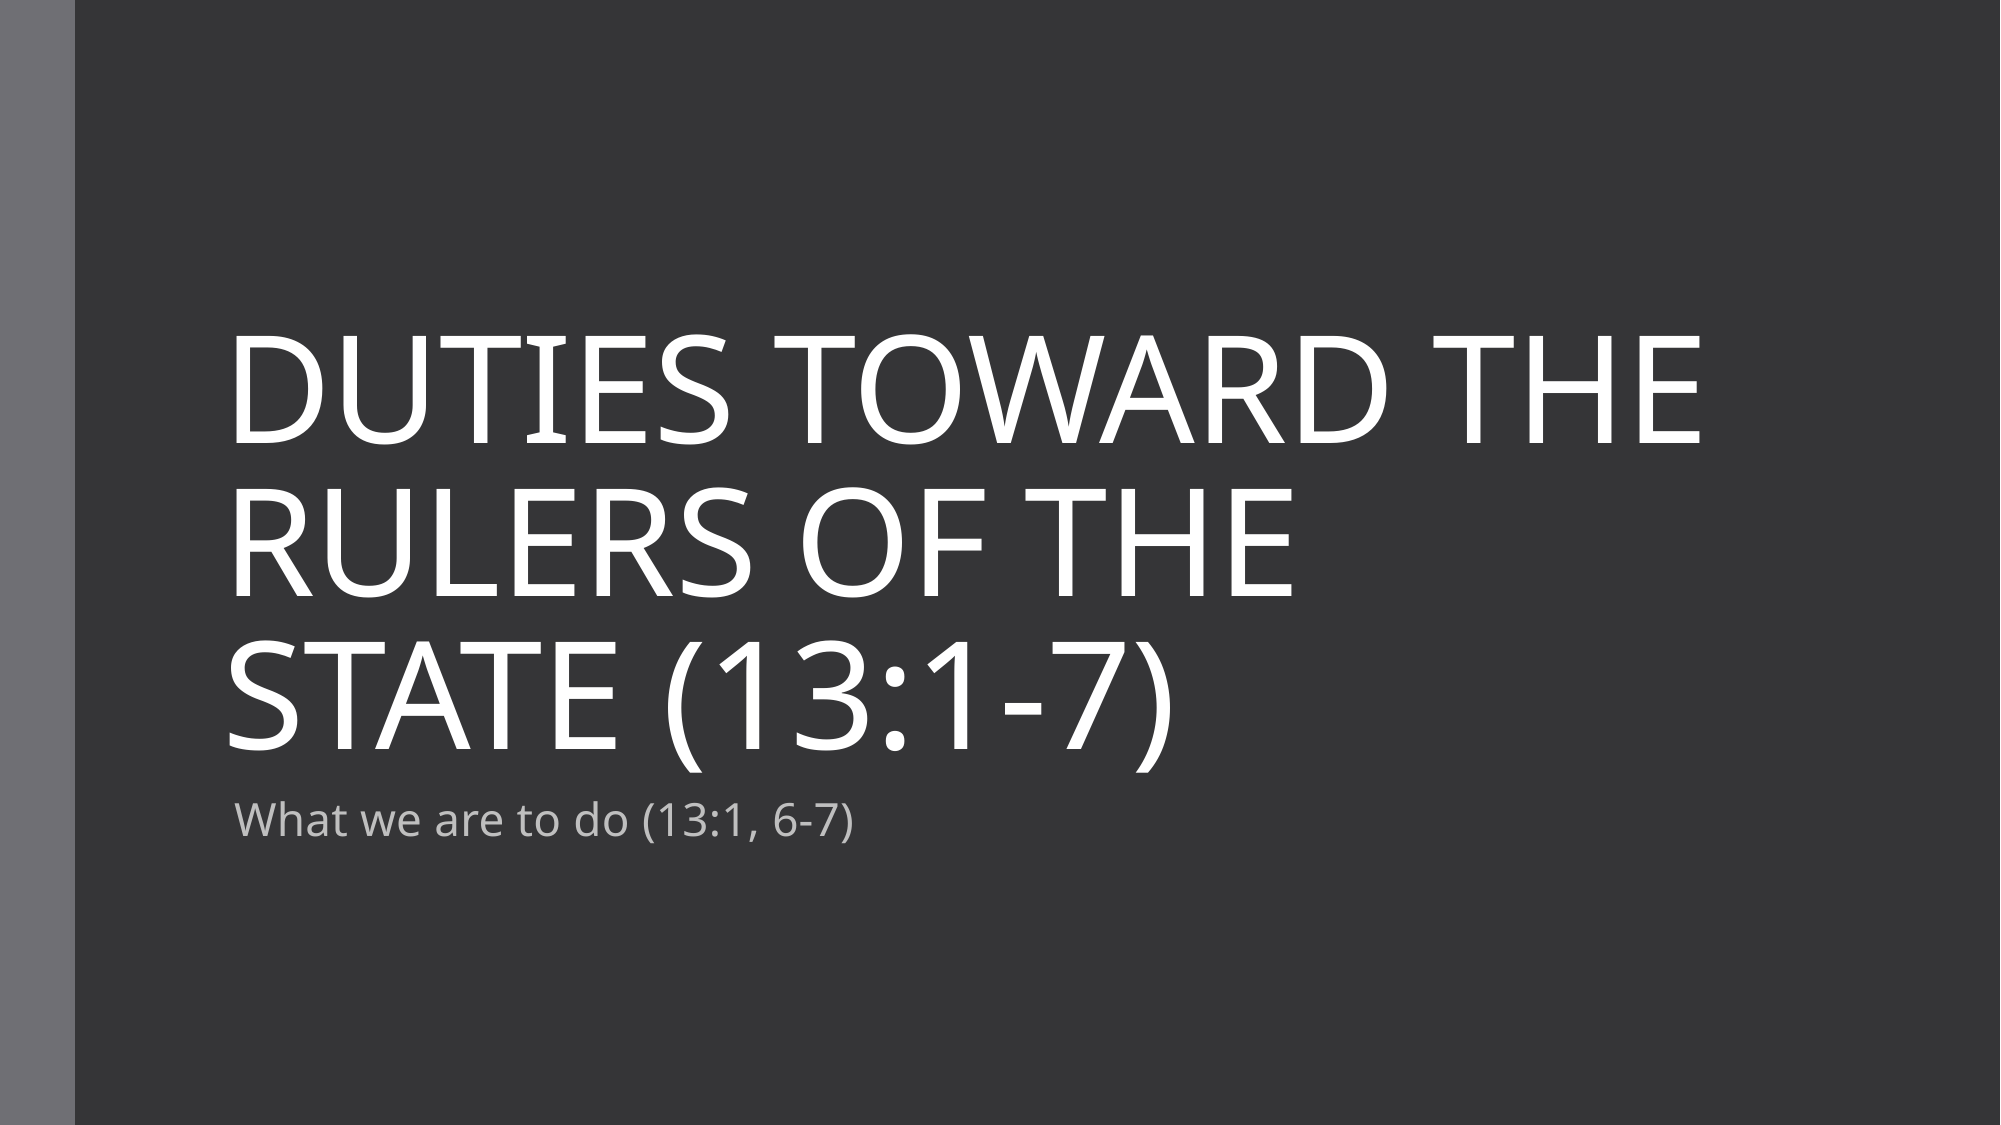

# DUTIES TOWARD THE RULERS OF THE STATE (13:1-7)
 What we are to do (13:1, 6-7)